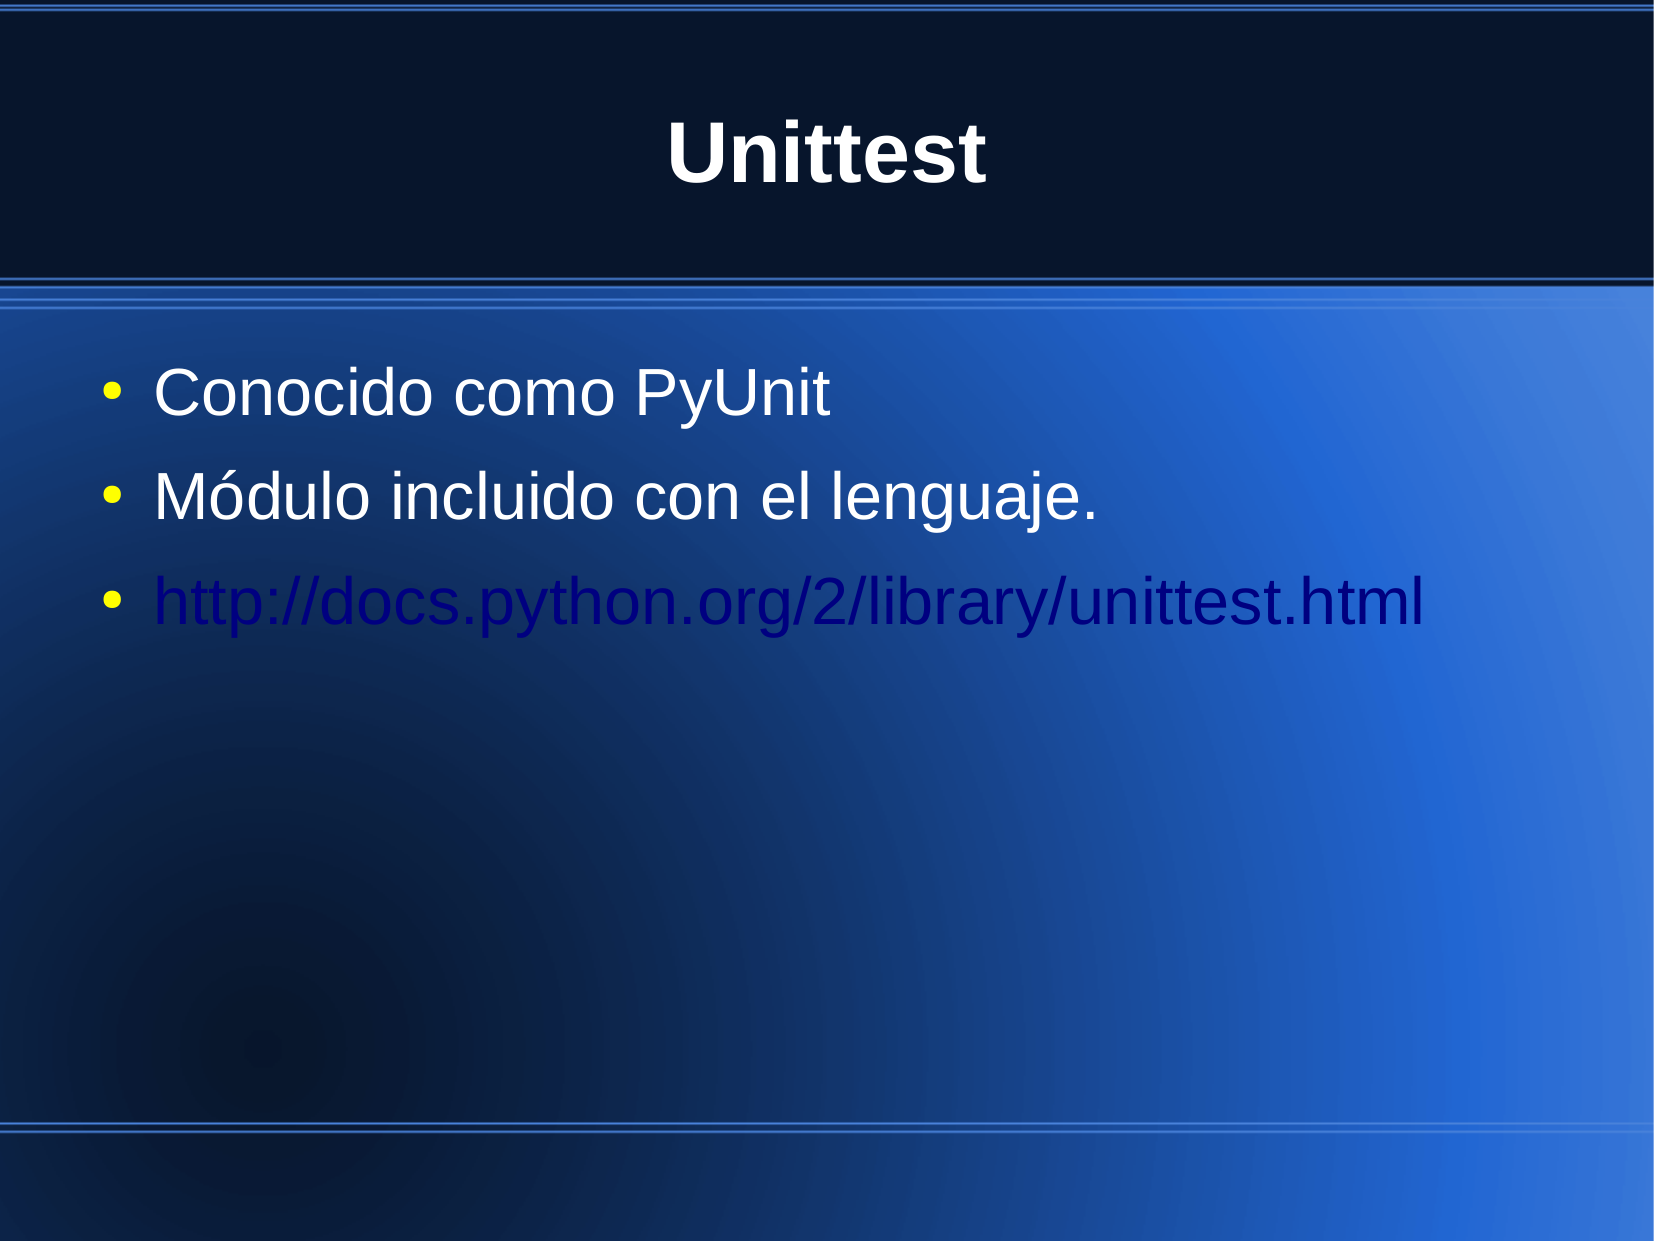

# Unittest
Conocido como PyUnit
Módulo incluido con el lenguaje.
http://docs.python.org/2/library/unittest.html